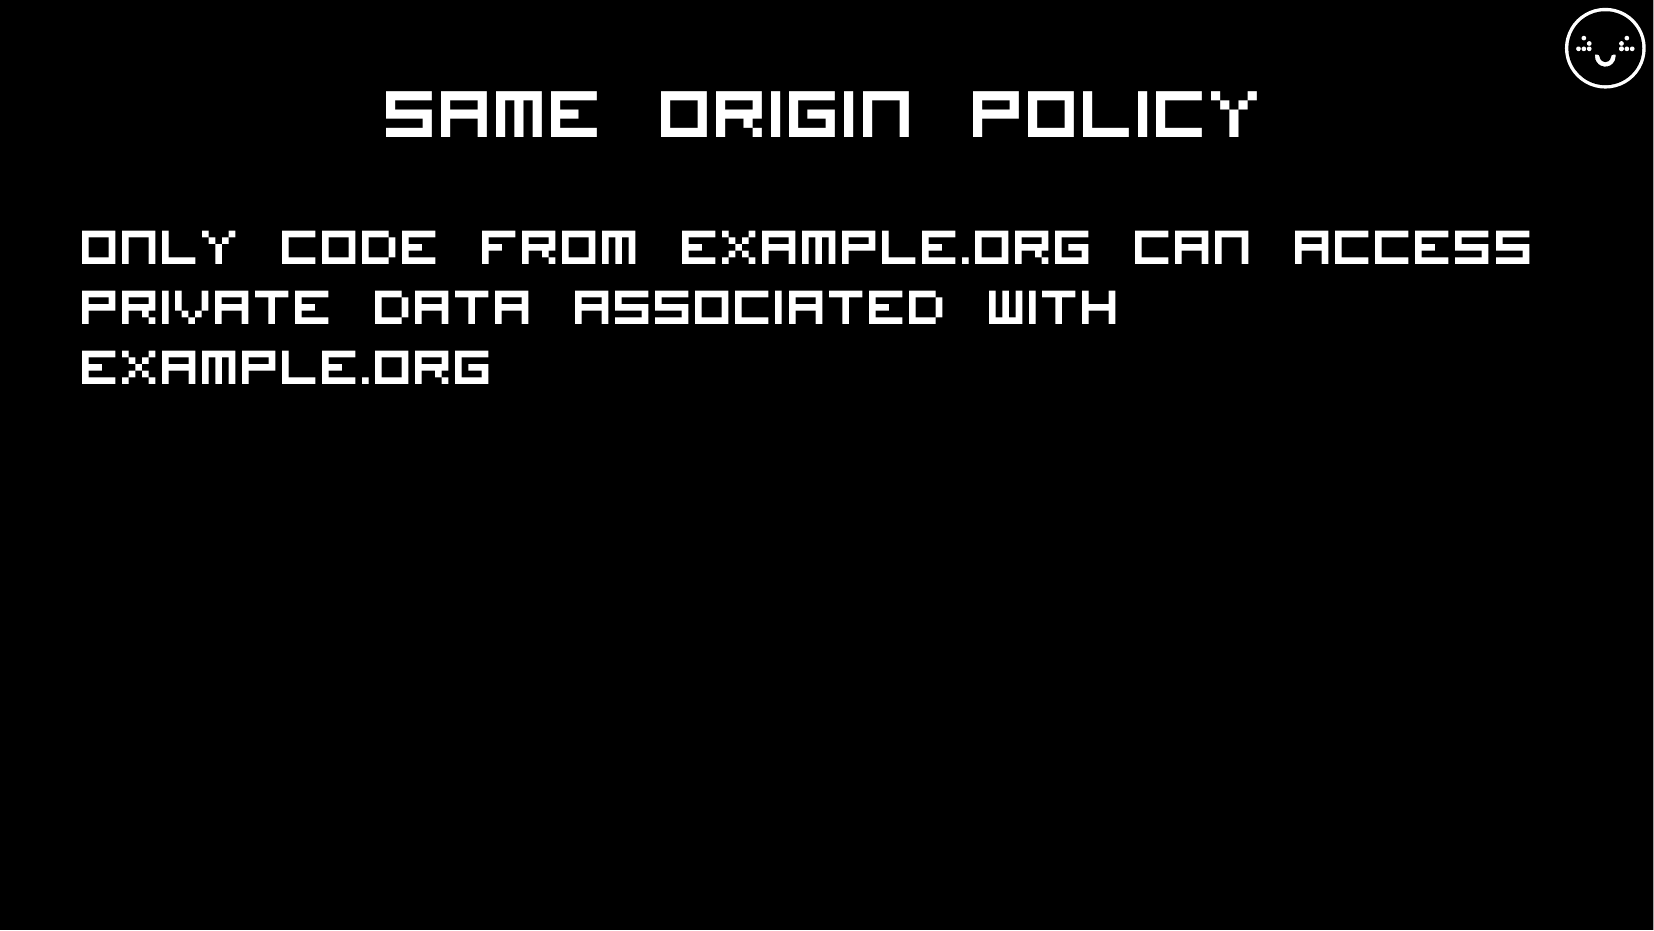

# Same origin policy
Only code from example.org can access private data associated with example.org